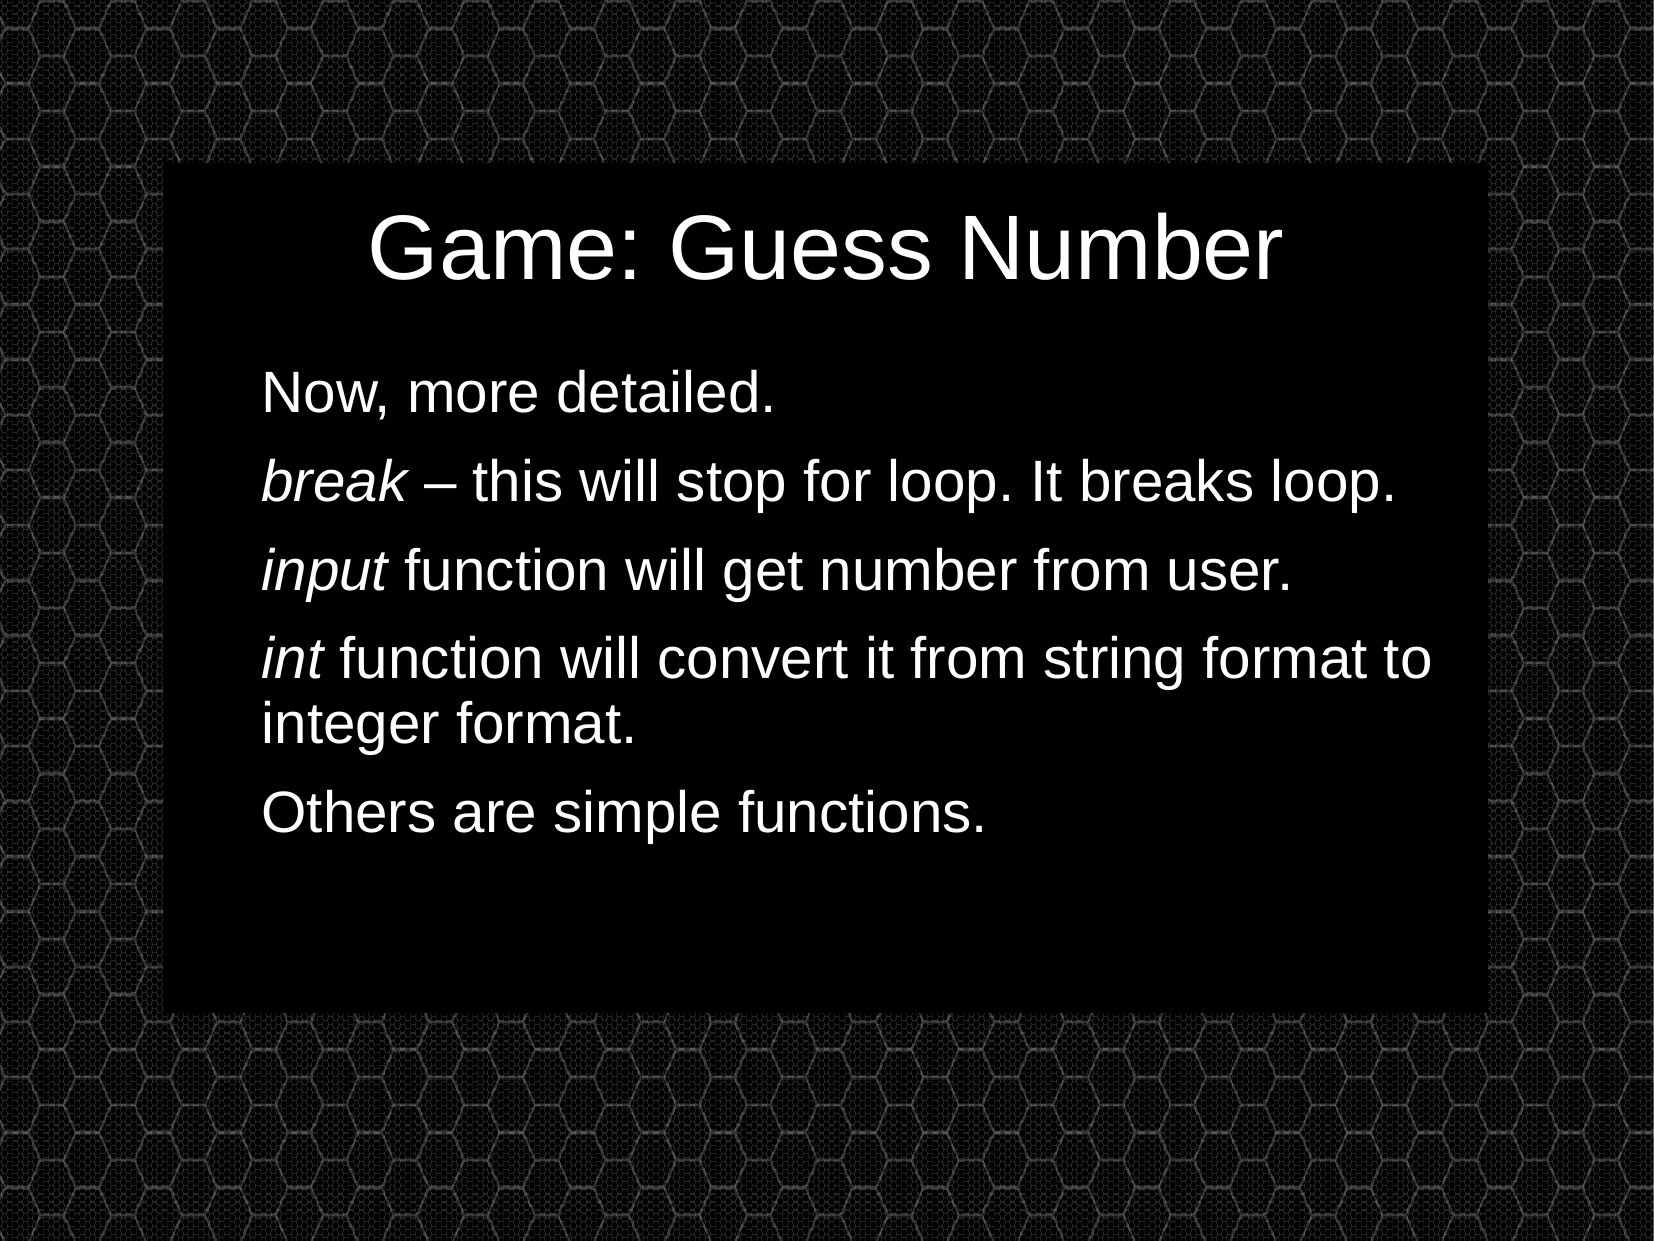

# Game: Guess Number
Now, more detailed.
break – this will stop for loop. It breaks loop.
input function will get number from user.
int function will convert it from string format to integer format.
Others are simple functions.